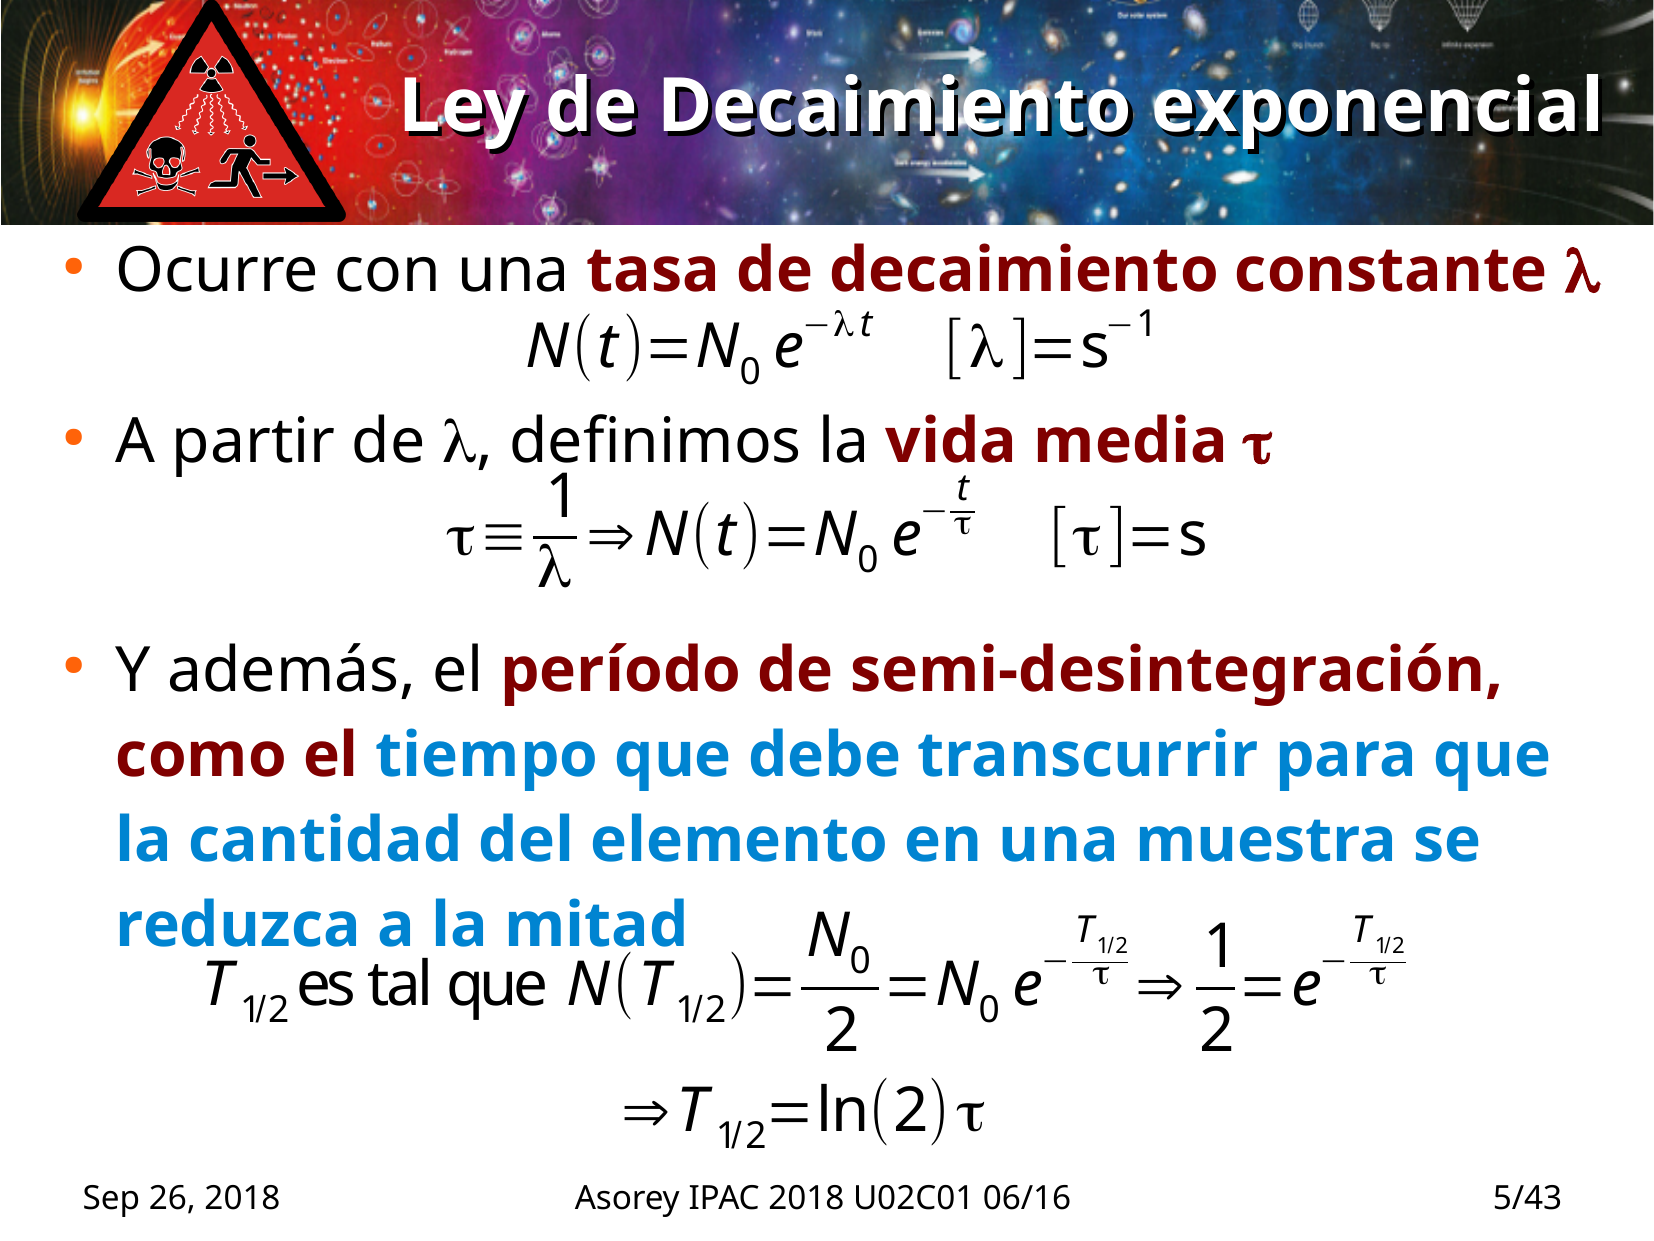

# Ley de Decaimiento exponencial
Ocurre con una tasa de decaimiento constante l
A partir de l, definimos la vida media t
Y además, el período de semi-desintegración, como el tiempo que debe transcurrir para que la cantidad del elemento en una muestra se reduzca a la mitad
Sep 26, 2018
Asorey IPAC 2018 U02C01 06/16
5